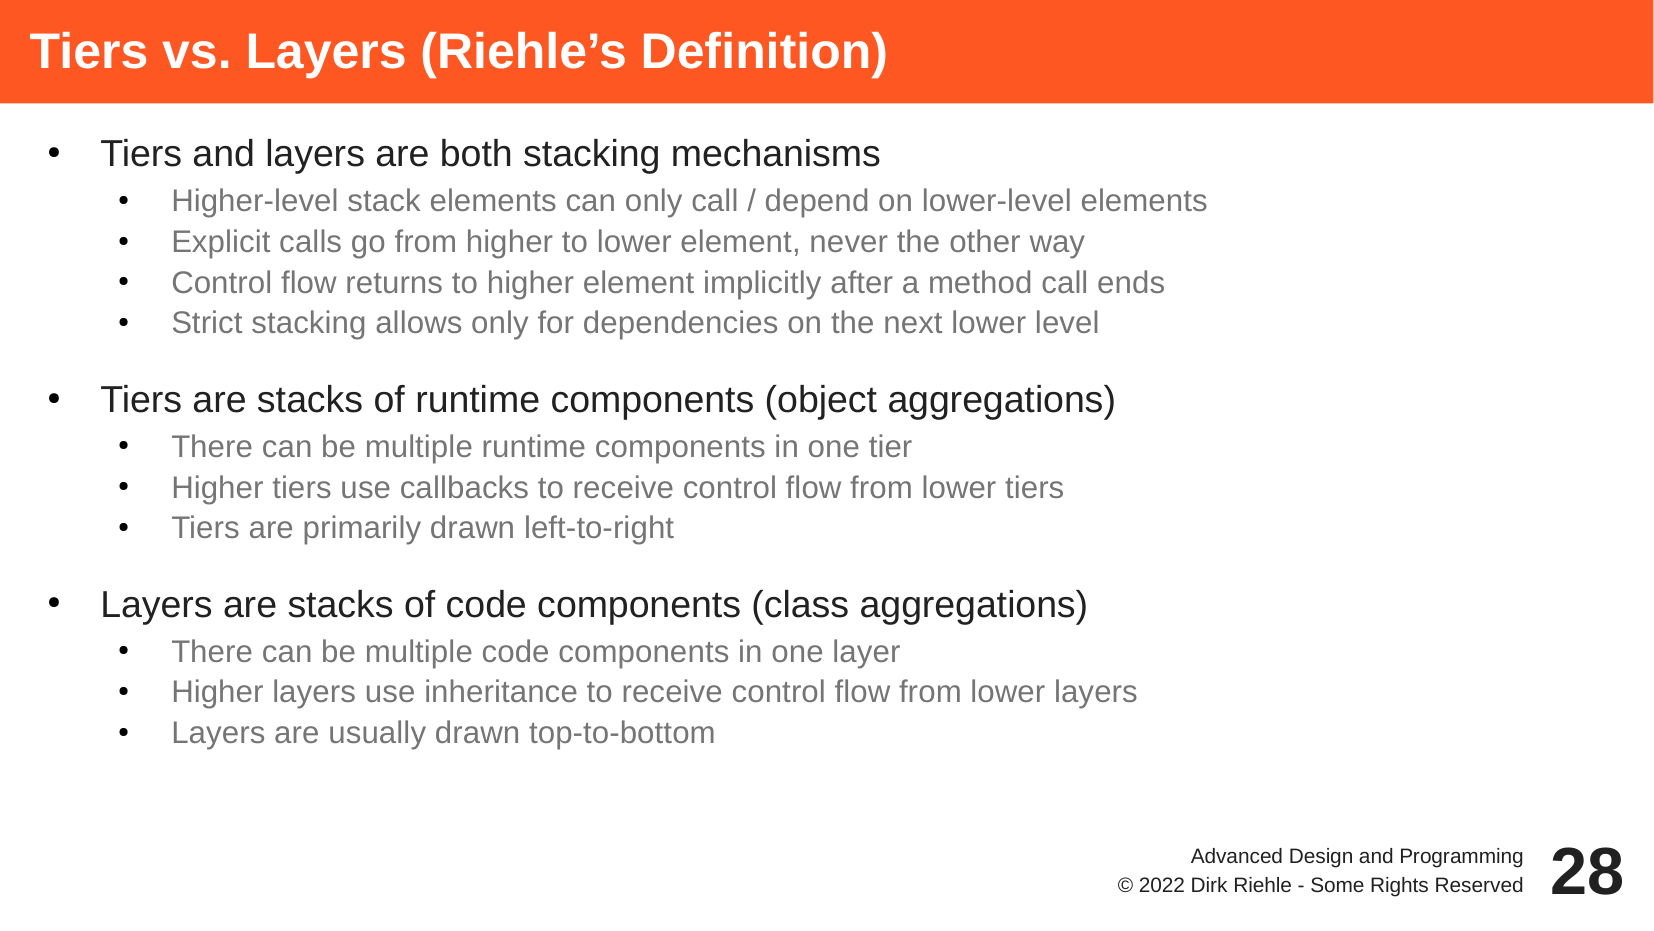

# Tiers vs. Layers (Riehle’s Definition)
Tiers and layers are both stacking mechanisms
Higher-level stack elements can only call / depend on lower-level elements
Explicit calls go from higher to lower element, never the other way
Control flow returns to higher element implicitly after a method call ends
Strict stacking allows only for dependencies on the next lower level
Tiers are stacks of runtime components (object aggregations)
There can be multiple runtime components in one tier
Higher tiers use callbacks to receive control flow from lower tiers
Tiers are primarily drawn left-to-right
Layers are stacks of code components (class aggregations)
There can be multiple code components in one layer
Higher layers use inheritance to receive control flow from lower layers
Layers are usually drawn top-to-bottom
Advanced Design and Programming
28
© 2022 Dirk Riehle - Some Rights Reserved